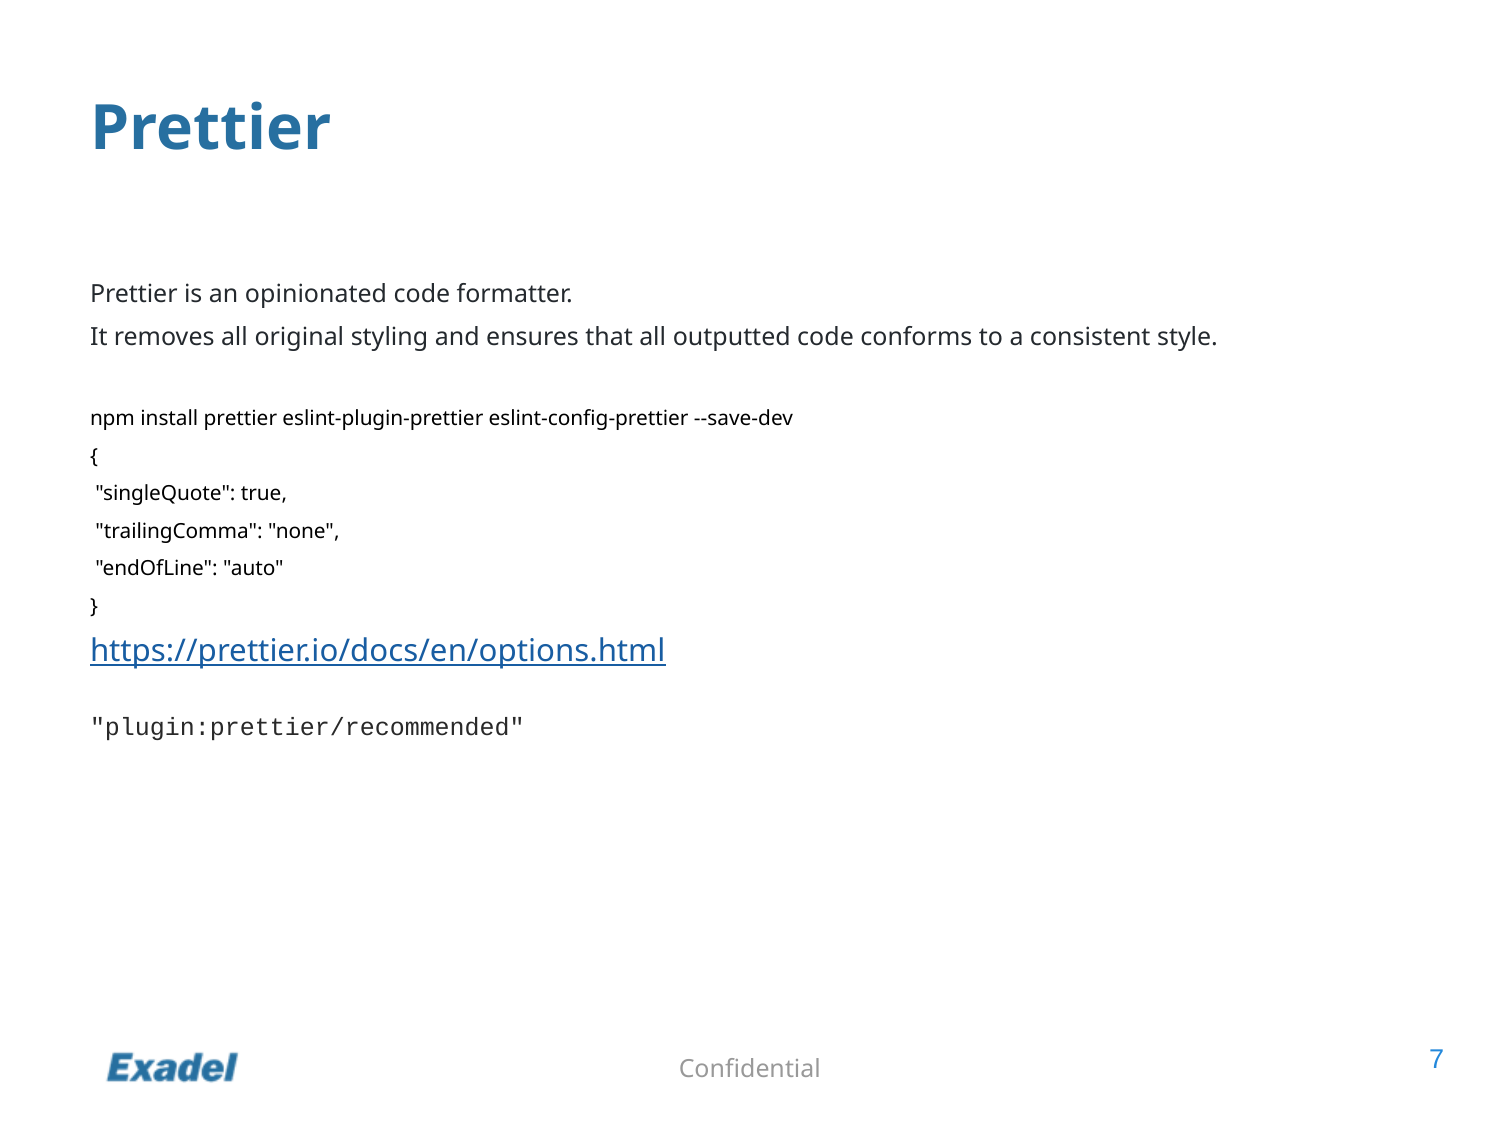

# Prettier
Prettier is an opinionated code formatter.
It removes all original styling and ensures that all outputted code conforms to a consistent style.
npm install prettier eslint-plugin-prettier eslint-config-prettier --save-dev
{
 "singleQuote": true,
 "trailingComma": "none",
 "endOfLine": "auto"
}
https://prettier.io/docs/en/options.html
"plugin:prettier/recommended"